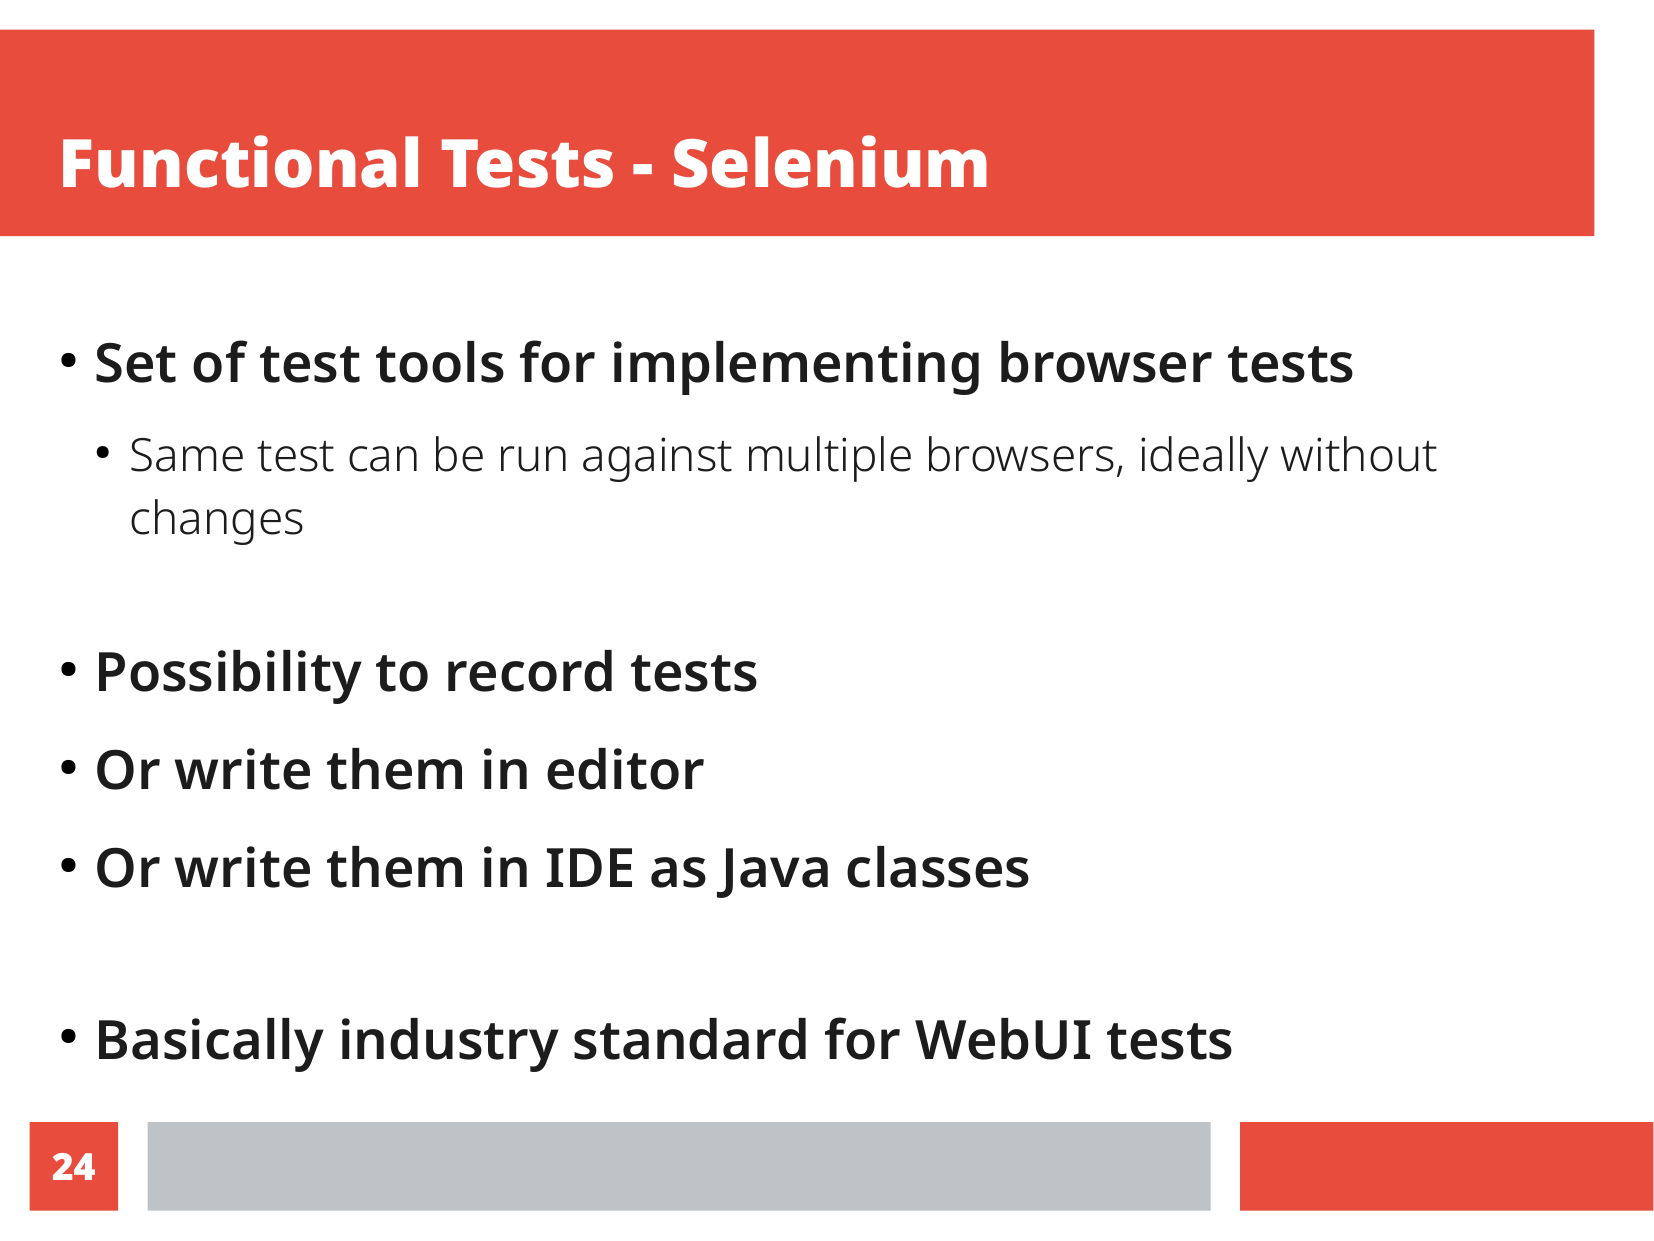

# Functional Tests - Selenium
Set of test tools for implementing browser tests
Same test can be run against multiple browsers, ideally without changes
Possibility to record tests
Or write them in editor
Or write them in IDE as Java classes
Basically industry standard for WebUI tests
24